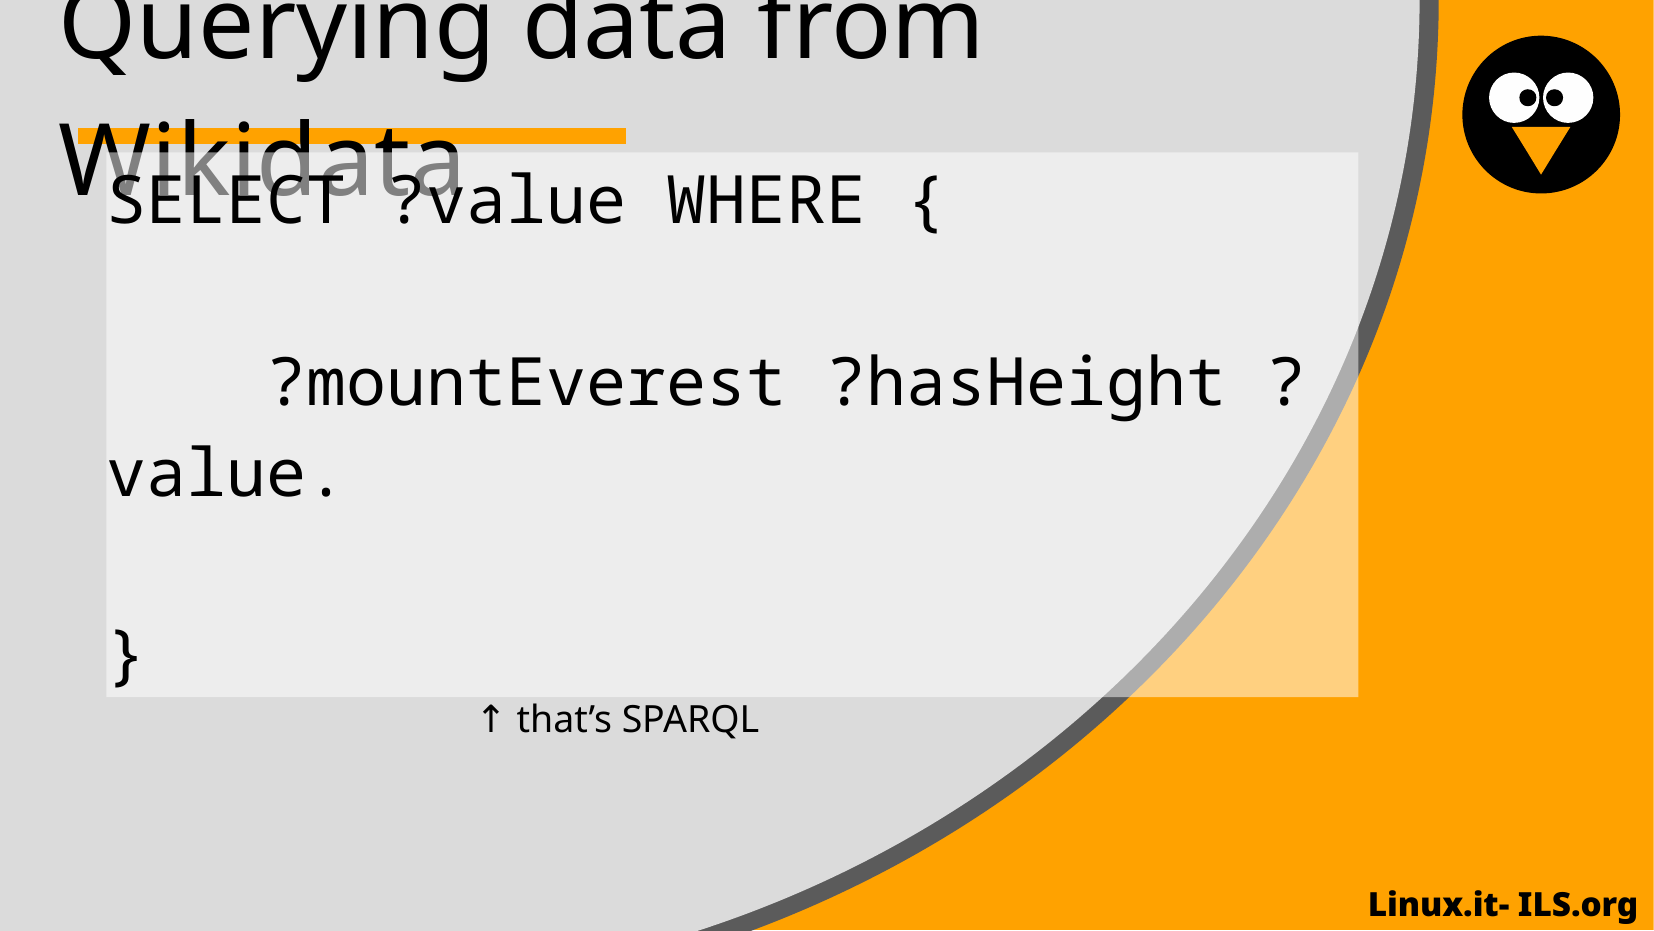

# Querying data from Wikidata
SELECT ?value WHERE {
 ?mountEverest ?hasHeight ?value.
}
↑ that’s SPARQL
Linux.it- ILS.org